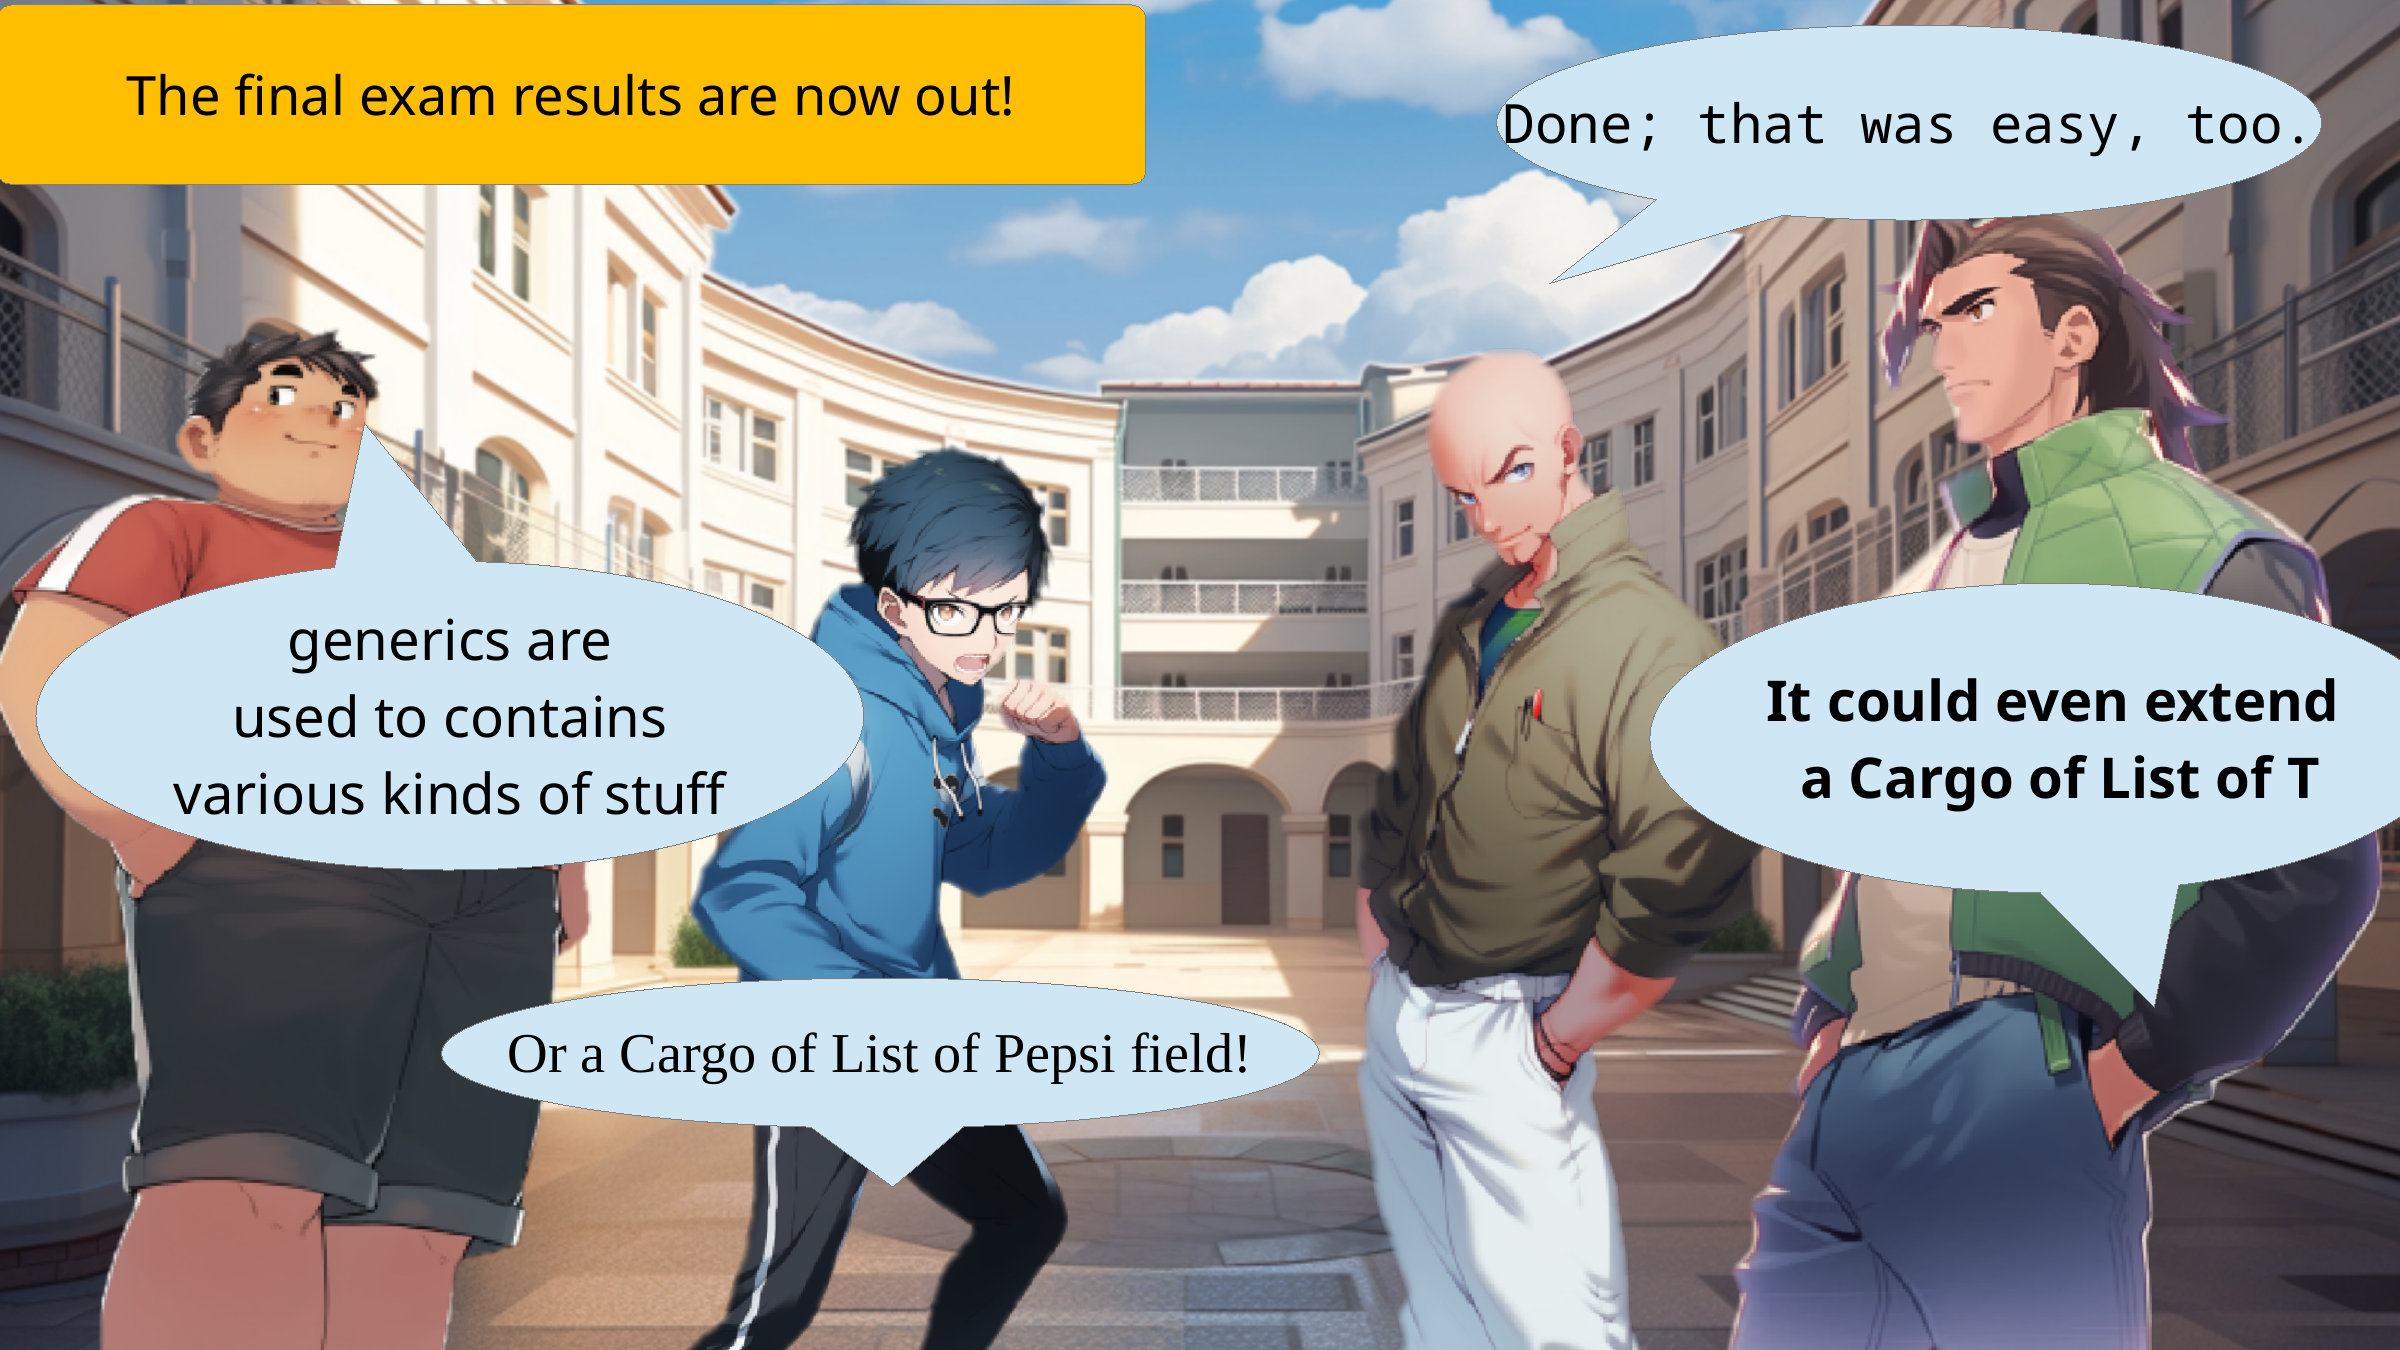

The final exam results are now out!
Done; that was easy, too.
generics are
used to contains
various kinds of stuff
It could even extend
 a Cargo of List of T
Or a Cargo of List of Pepsi field!